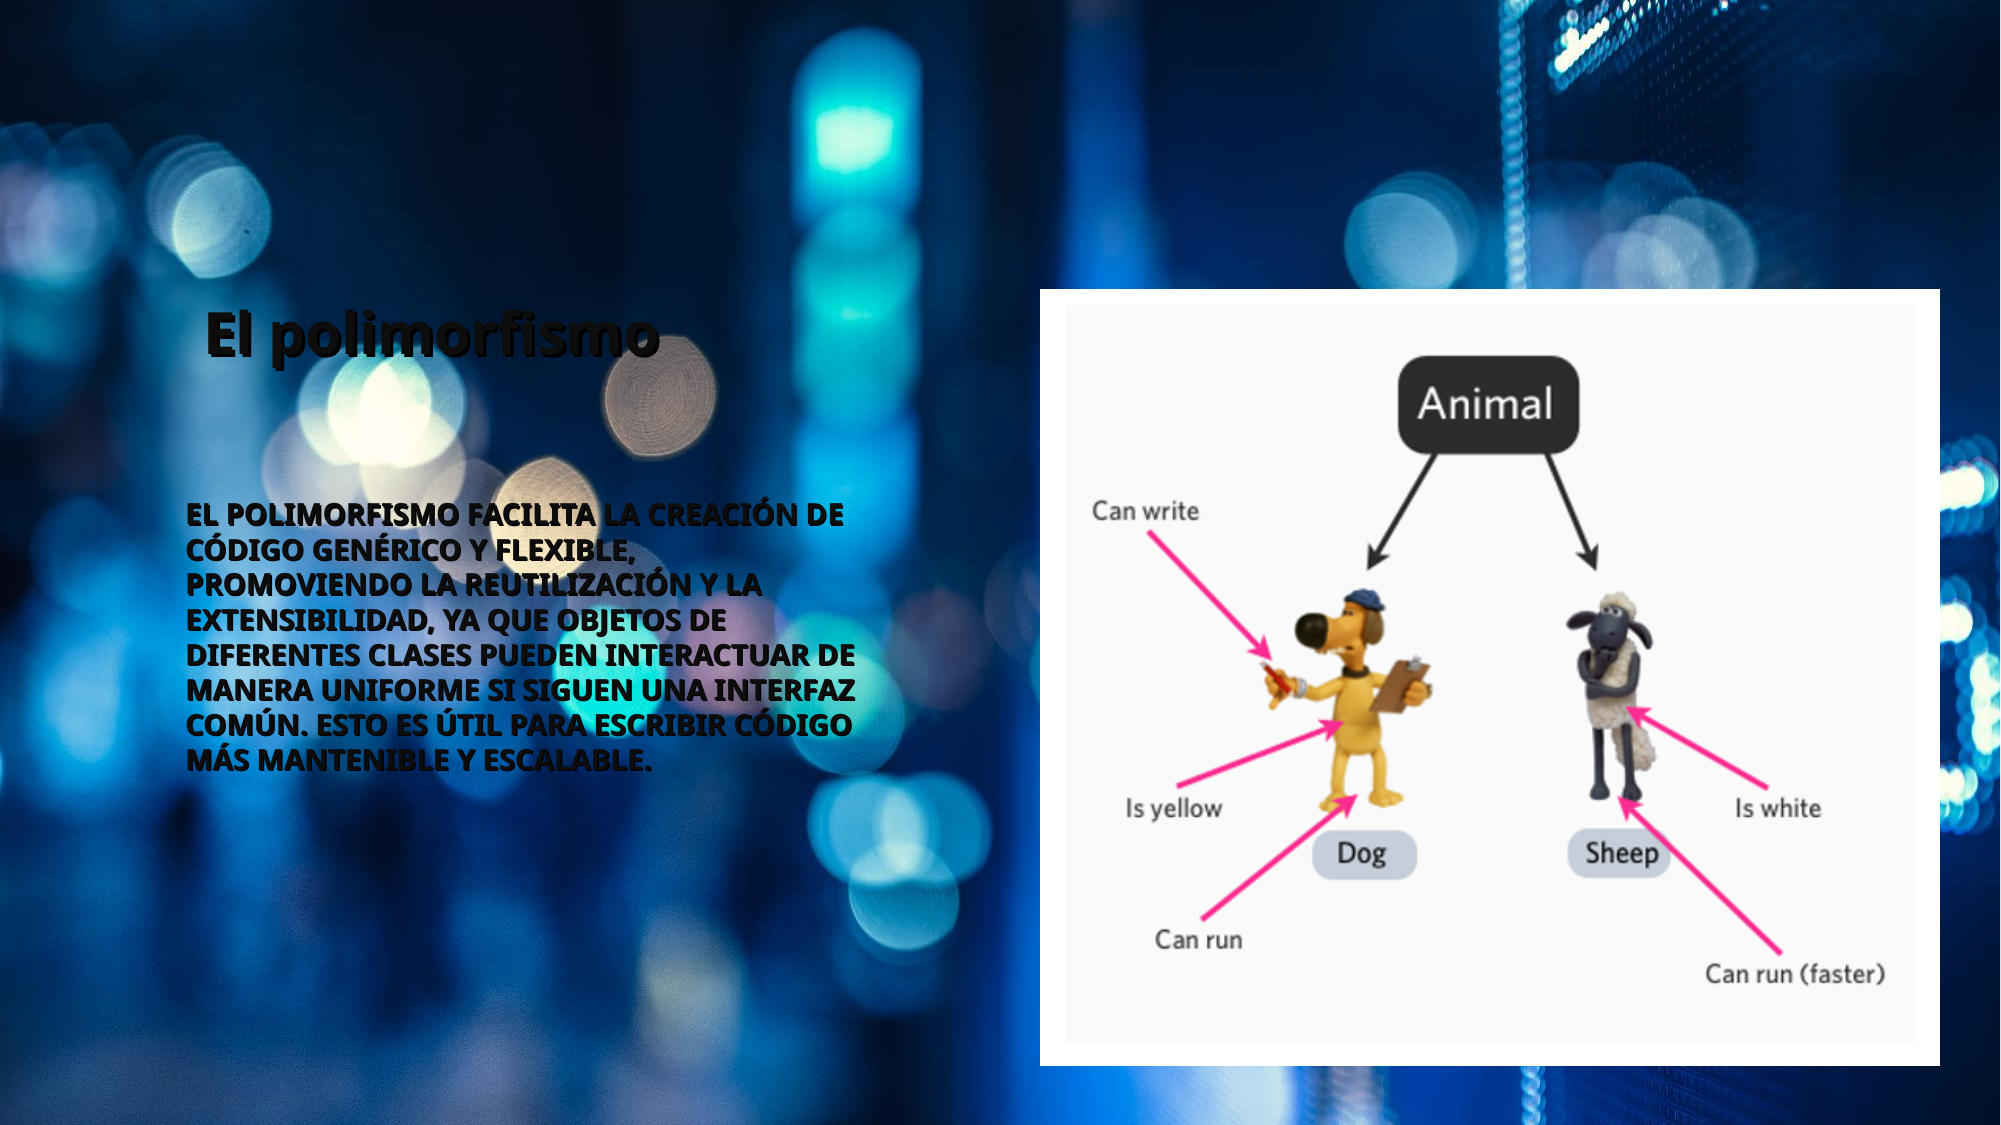

El polimorfismo
# El polimorfismo facilita la creación de código genérico y flexible, promoviendo la reutilización y la extensibilidad, ya que objetos de diferentes clases pueden interactuar de manera uniforme si siguen una interfaz común. Esto es útil para escribir código más mantenible y escalable.